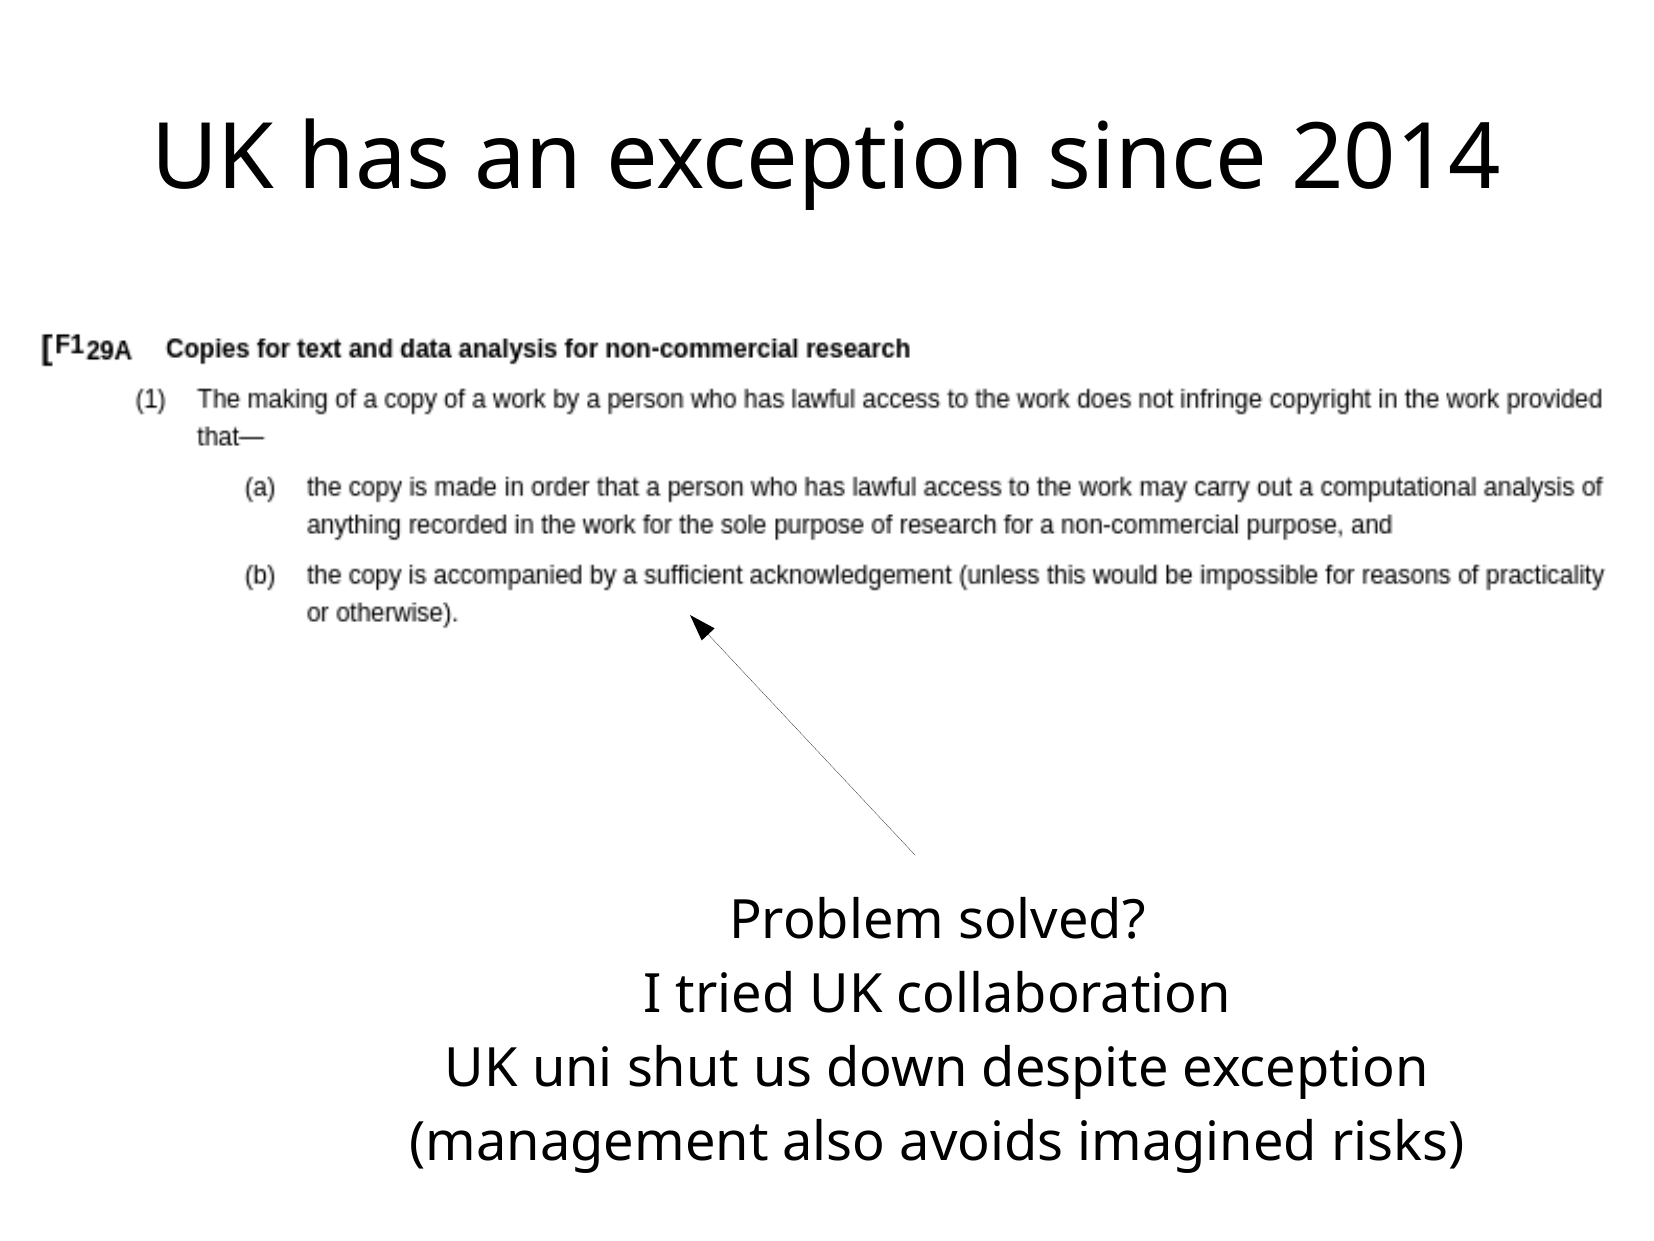

# UK has an exception since 2014
Problem solved?
I tried UK collaboration
UK uni shut us down despite exception
(management also avoids imagined risks)